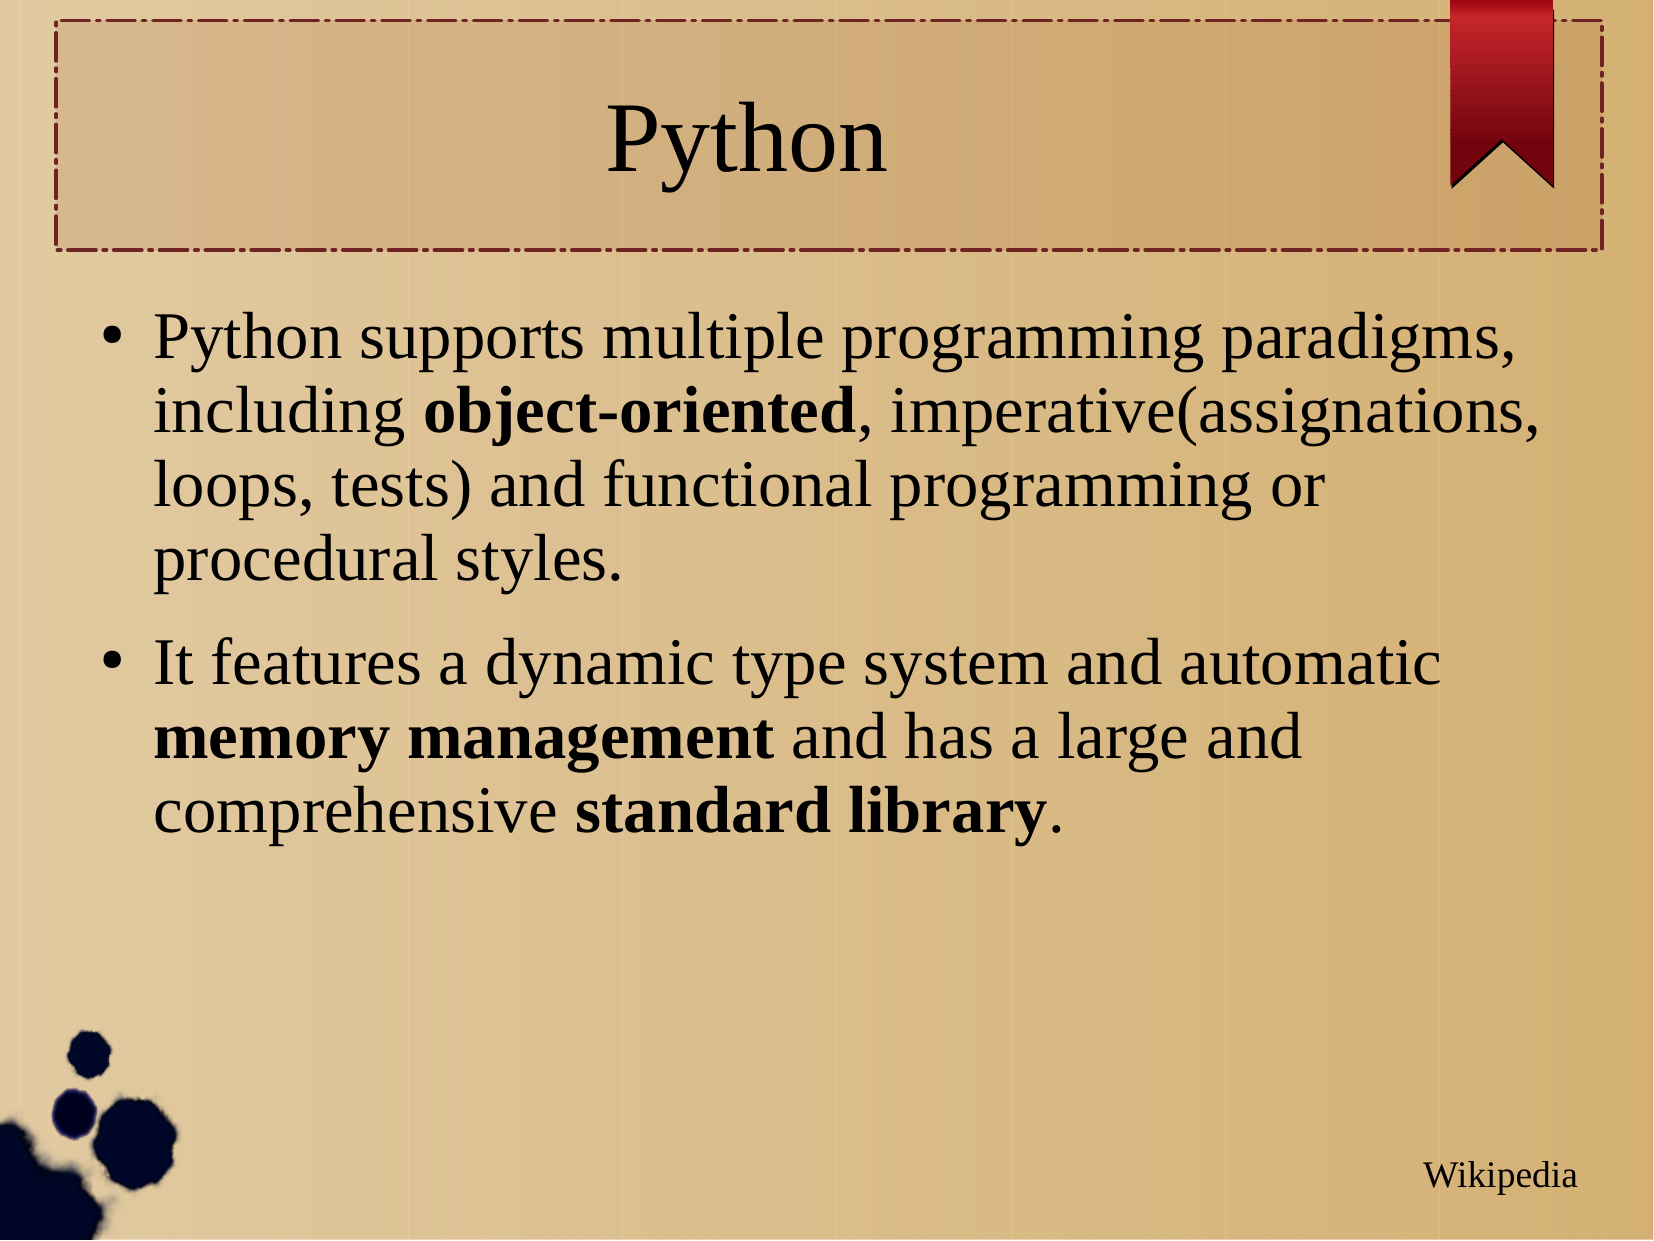

# Python
Python supports multiple programming paradigms, including object-oriented, imperative(assignations, loops, tests) and functional programming or procedural styles.
It features a dynamic type system and automatic memory management and has a large and comprehensive standard library.
Wikipedia